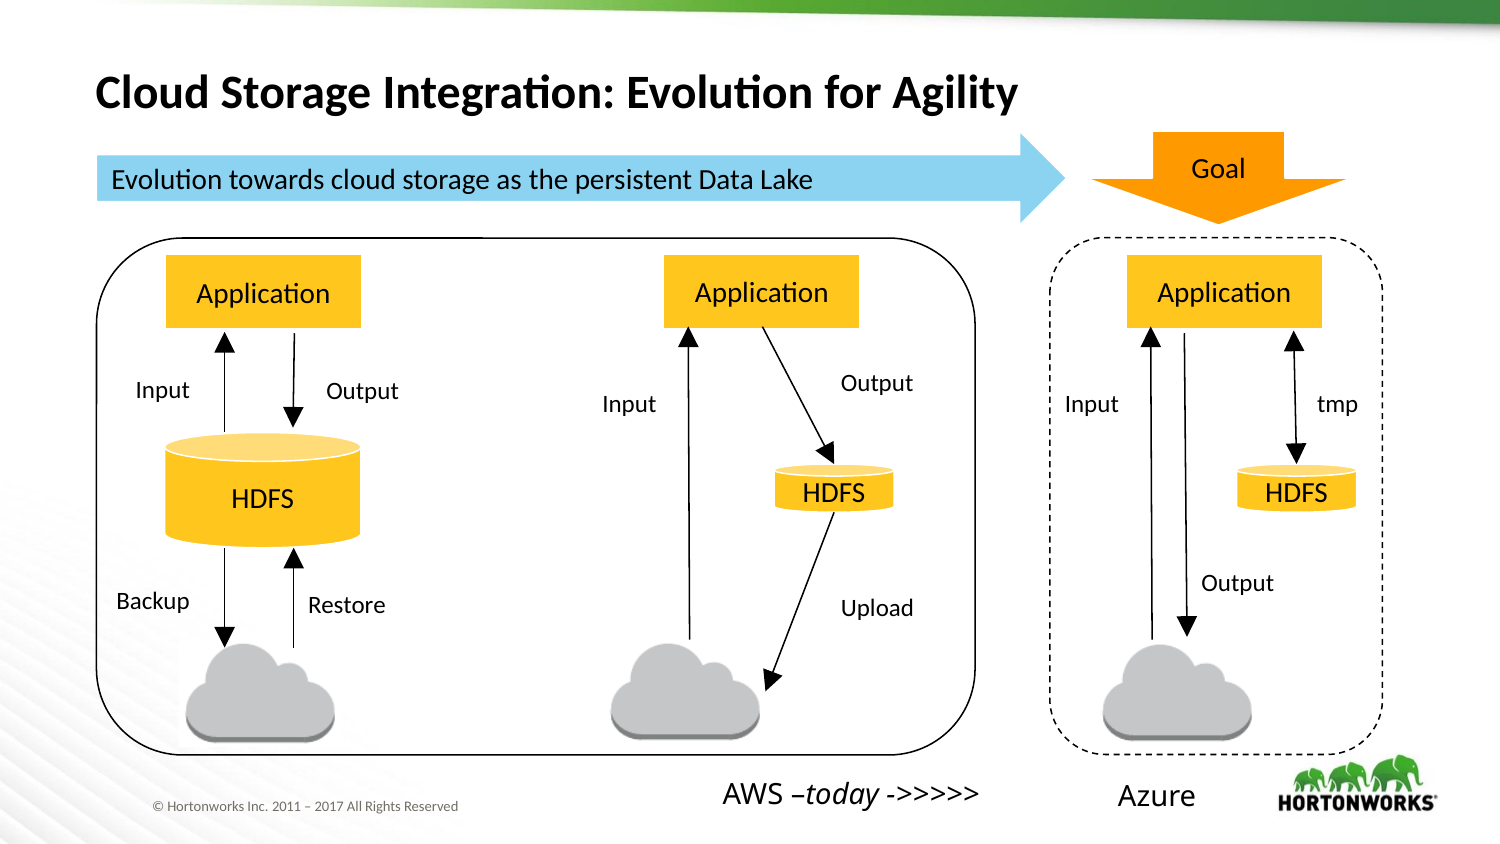

# Cloud Storage Integration: Evolution for Agility
Evolution towards cloud storage as the persistent Data Lake
Goal
Application
Application
Application
Output
Input
Output
tmp
Input
Input
HDFS
HDFS
HDFS
Output
Backup
Restore
Upload
AWS –today ->>>>>
Azure